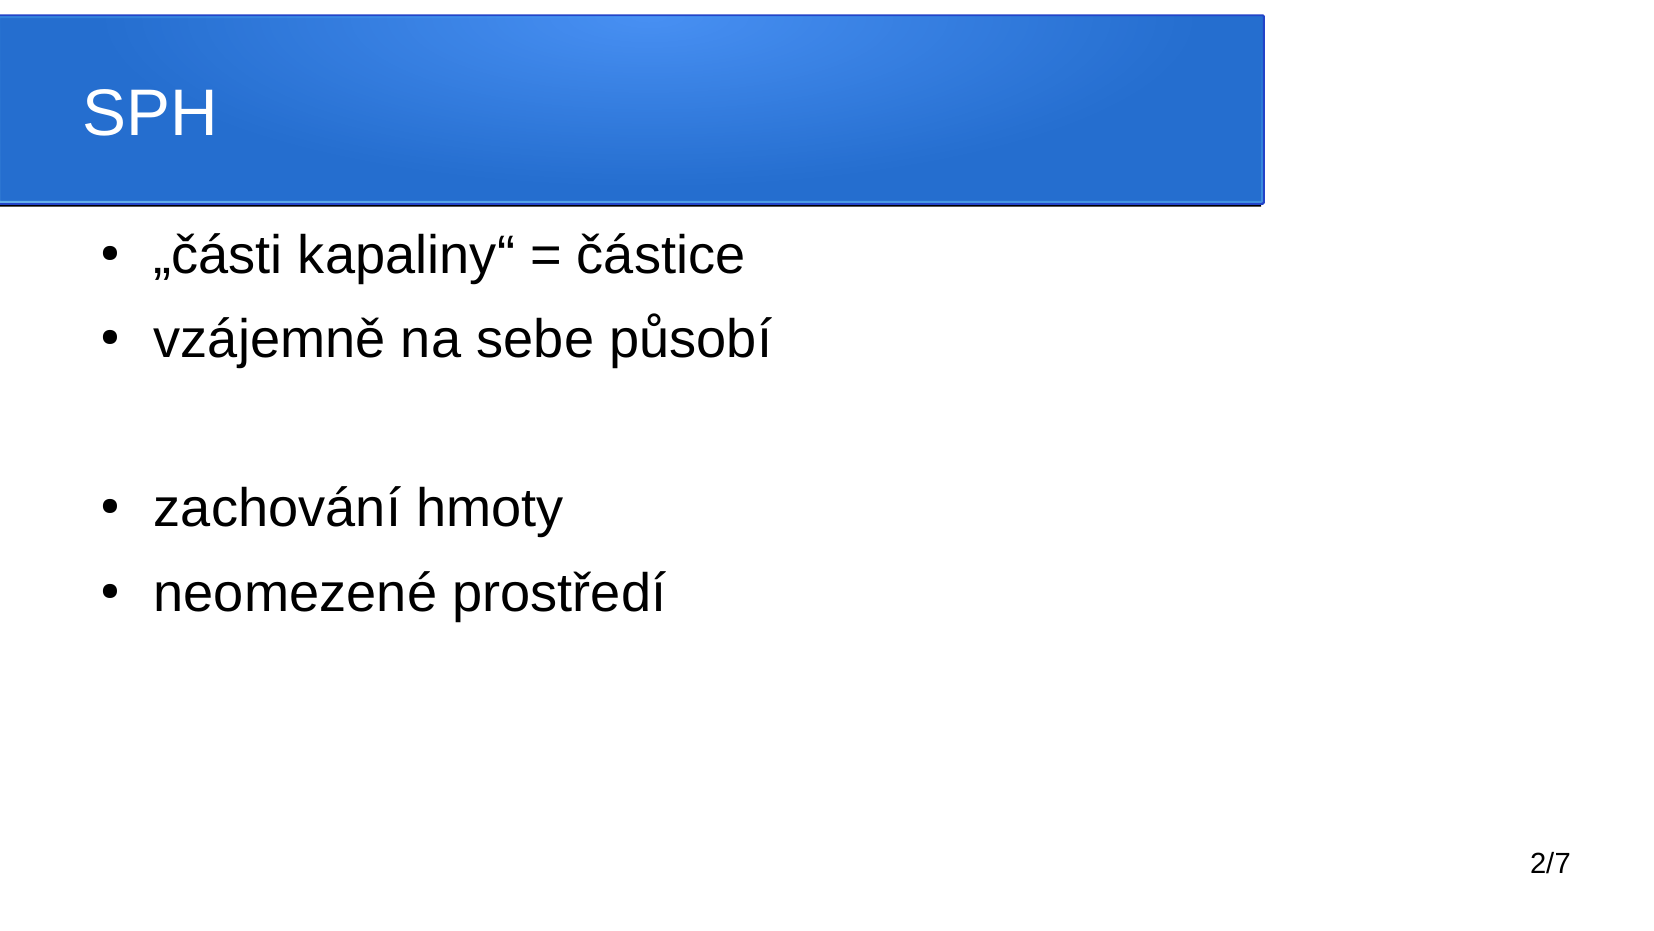

# SPH
„části kapaliny“ = částice
vzájemně na sebe působí
zachování hmoty
neomezené prostředí
2